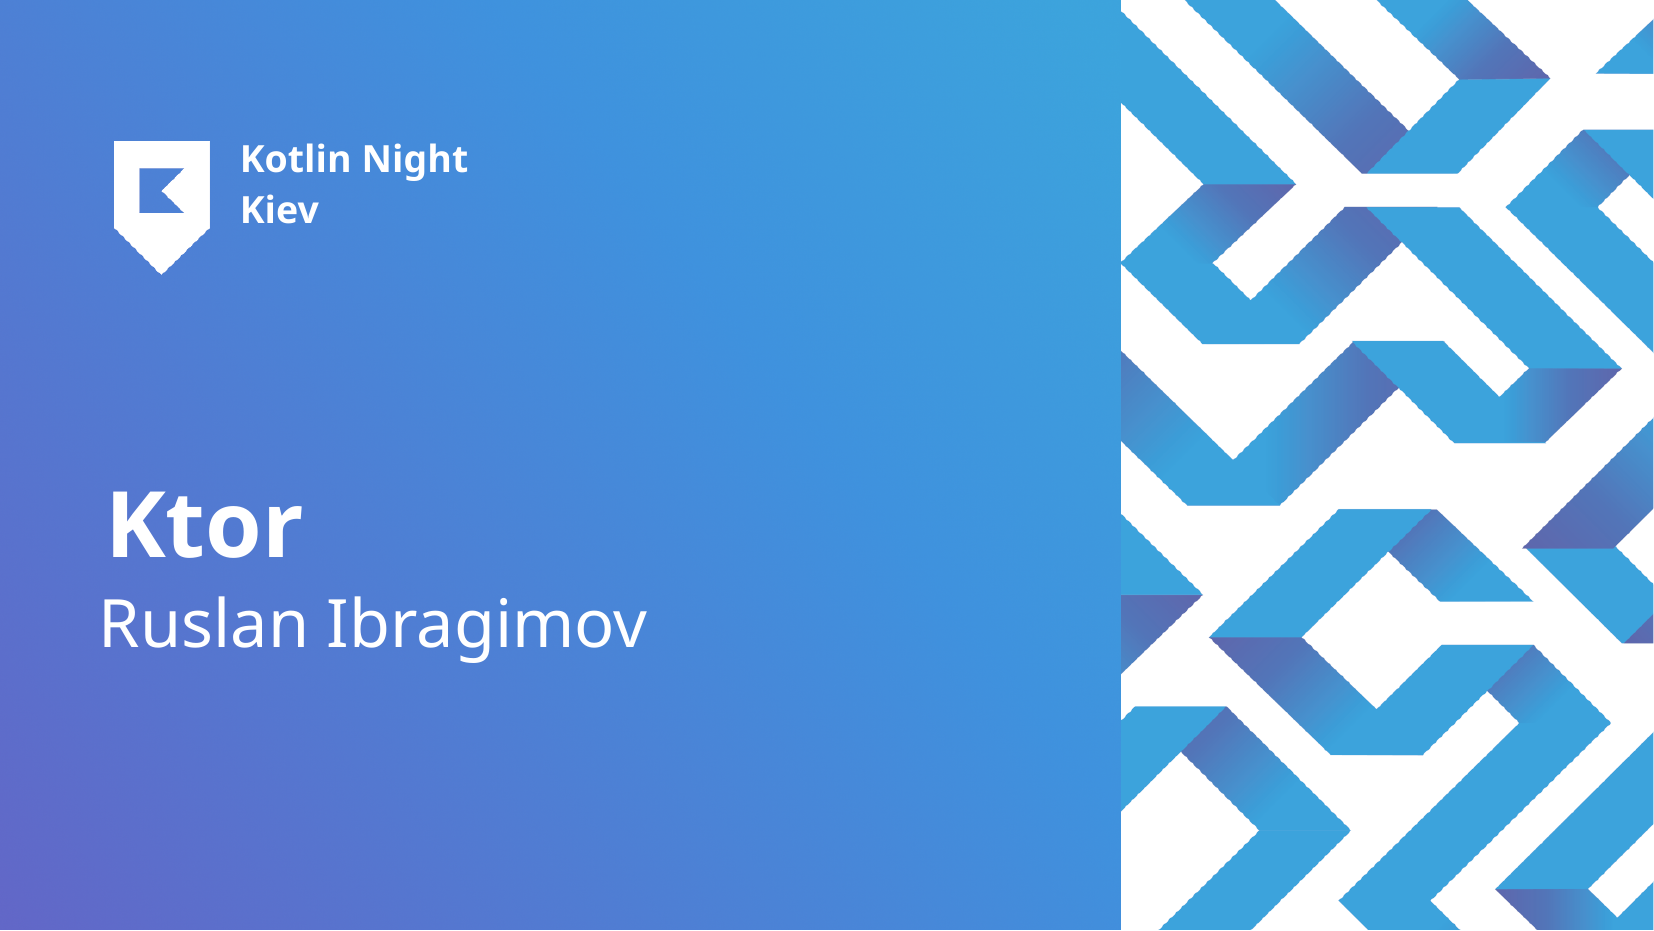

Kotlin Night
Kiev
# Ktor
Ruslan Ibragimov